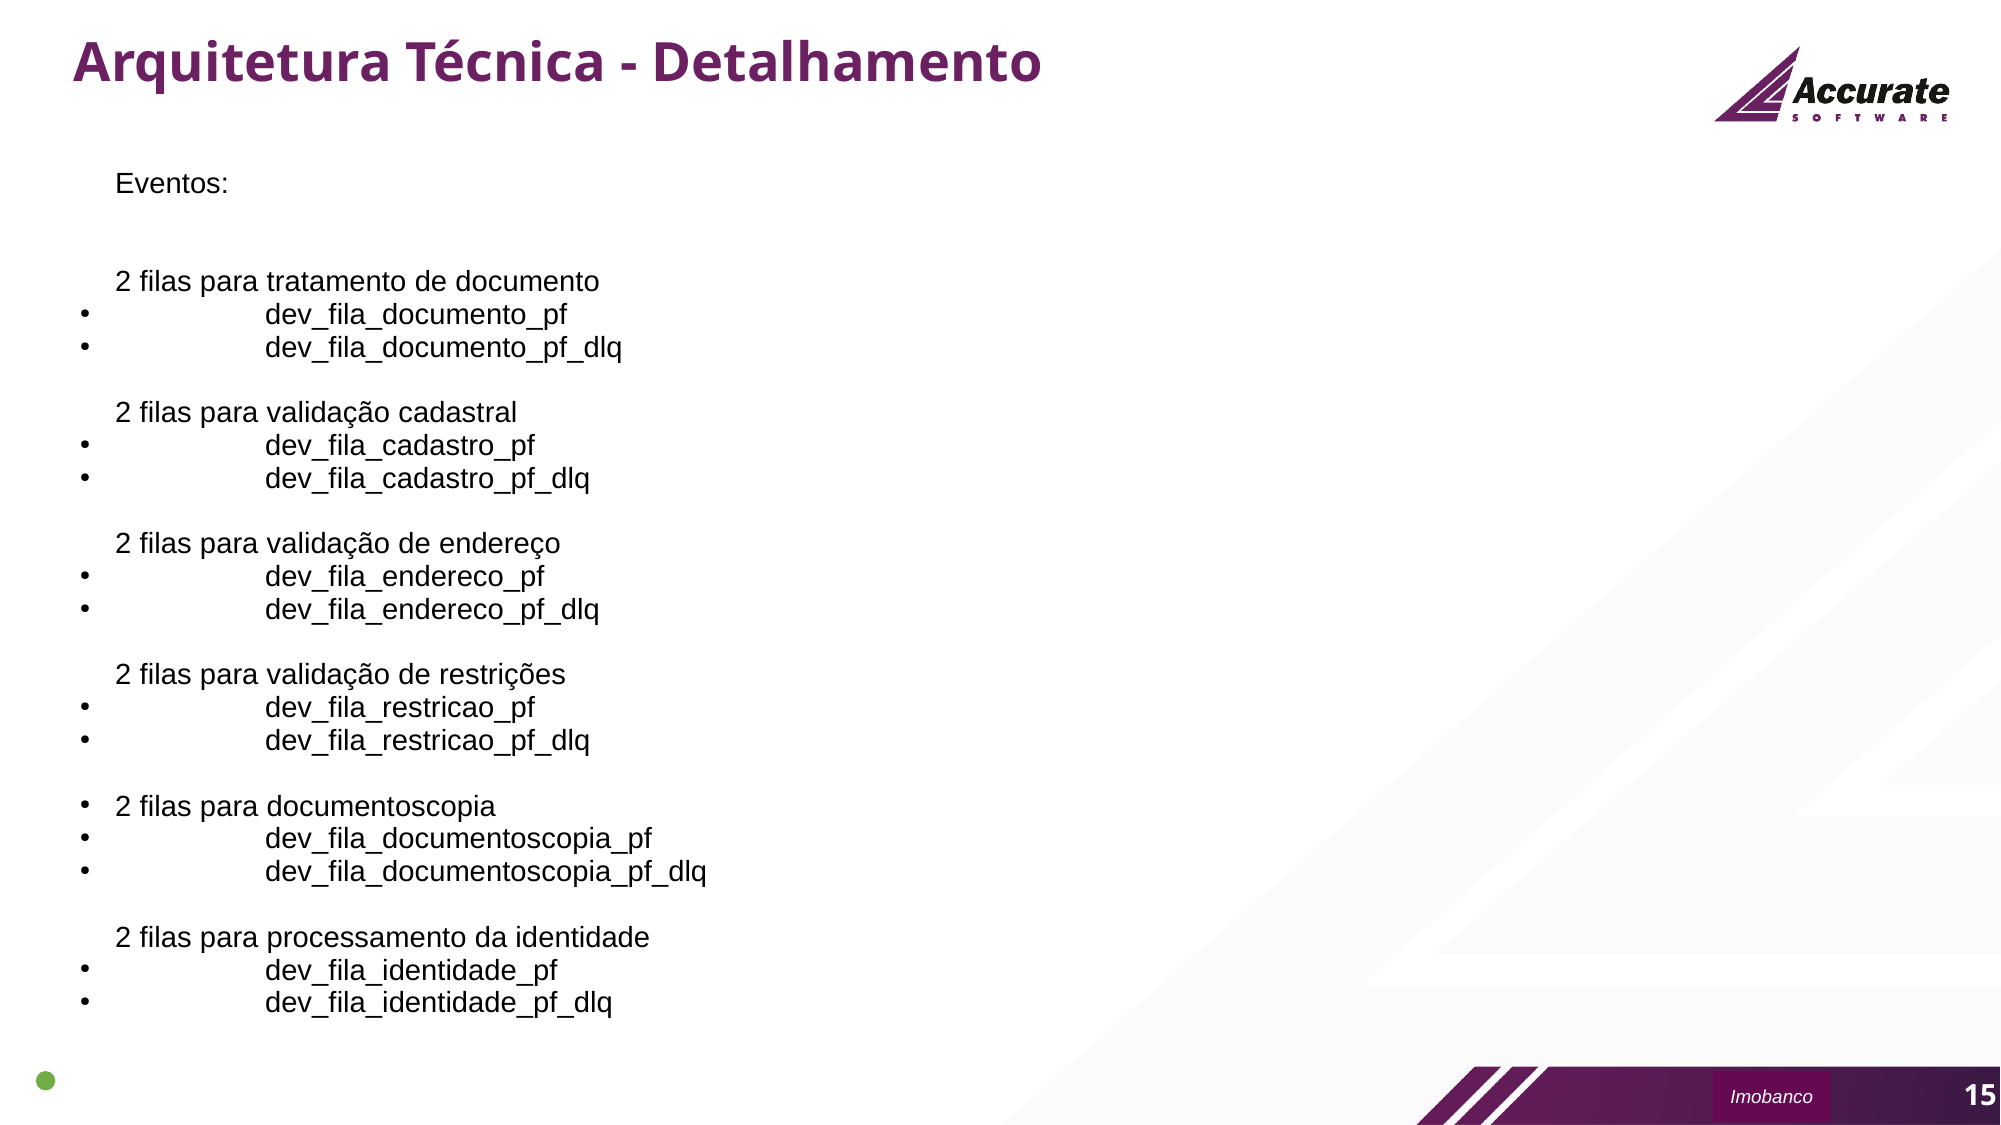

Arquitetura Técnica - Detalhamento
Eventos:
2 filas para tratamento de documento
	dev_fila_documento_pf
	dev_fila_documento_pf_dlq
2 filas para validação cadastral
	dev_fila_cadastro_pf
	dev_fila_cadastro_pf_dlq
2 filas para validação de endereço
	dev_fila_endereco_pf
	dev_fila_endereco_pf_dlq
2 filas para validação de restrições
	dev_fila_restricao_pf
	dev_fila_restricao_pf_dlq
2 filas para documentoscopia
	dev_fila_documentoscopia_pf
	dev_fila_documentoscopia_pf_dlq
2 filas para processamento da identidade
	dev_fila_identidade_pf
	dev_fila_identidade_pf_dlq
Imobanco